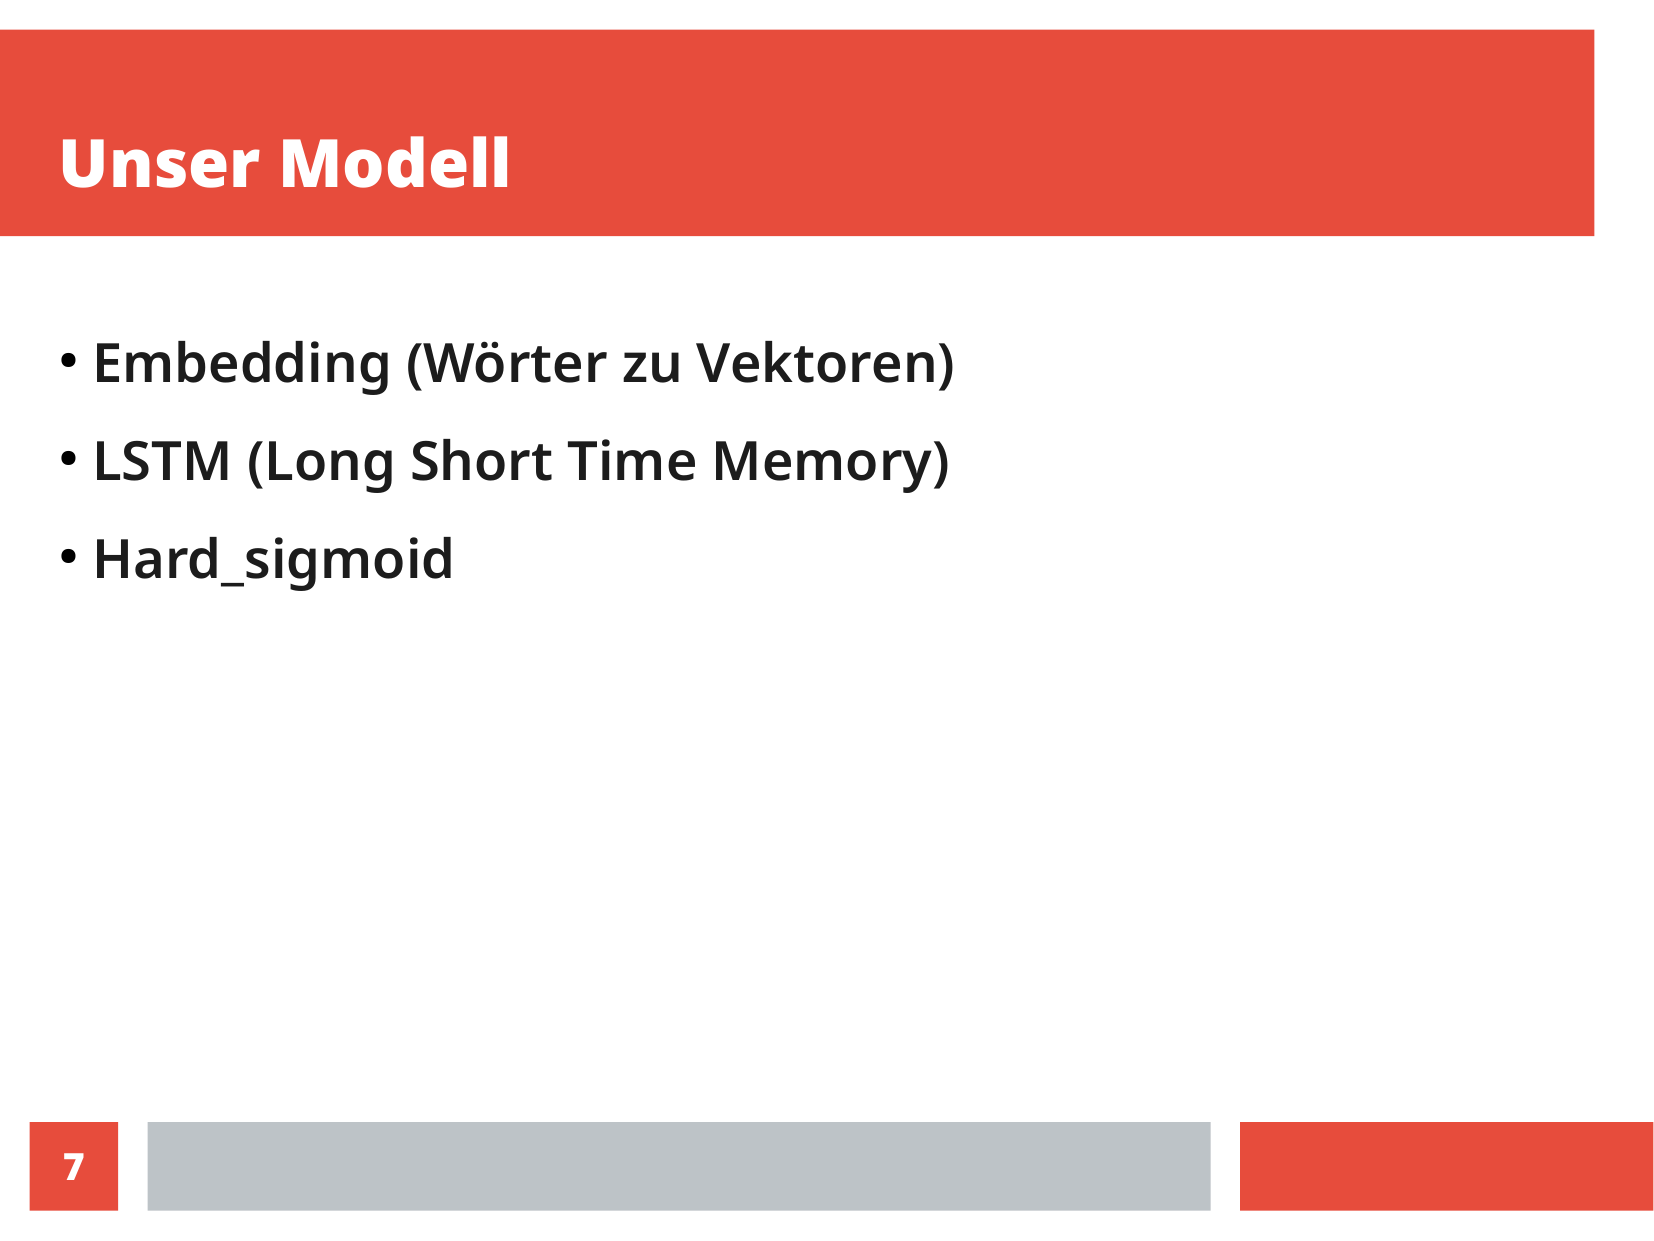

# Unser Modell
 Embedding (Wörter zu Vektoren)
 LSTM (Long Short Time Memory)
 Hard_sigmoid
7